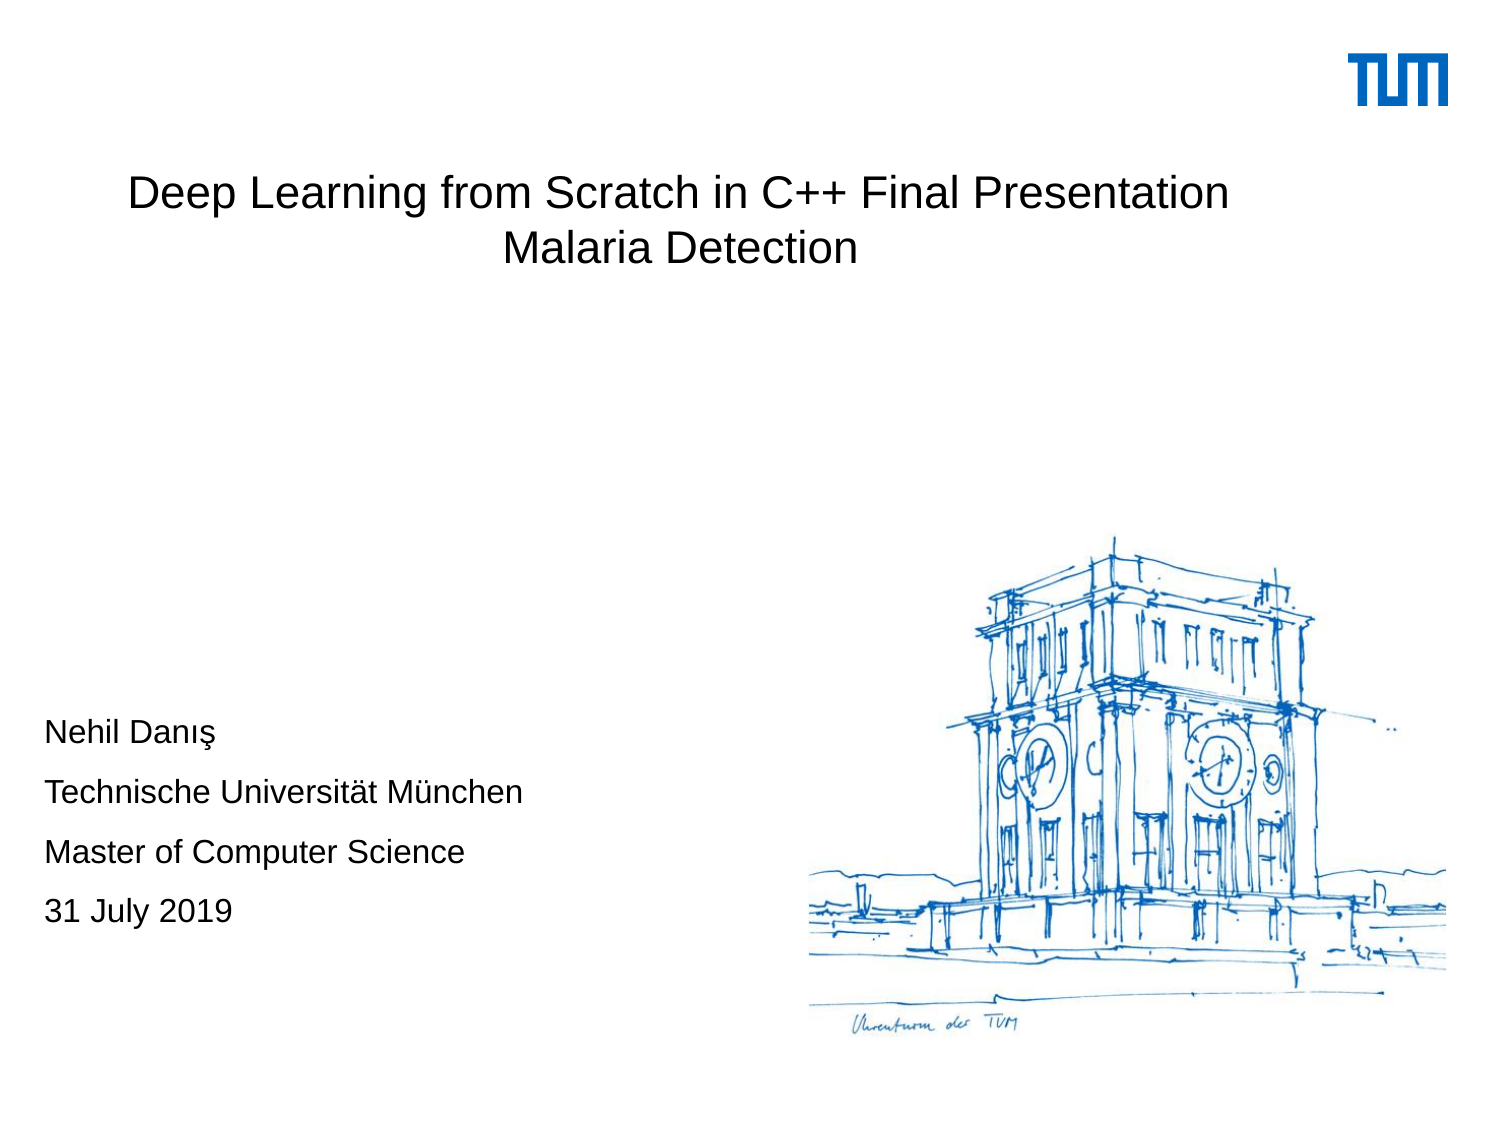

Deep Learning from Scratch in C++ Final Presentation
						Malaria Detection
# Nehil Danış
Technische Universität München
Master of Computer Science
31 July 2019